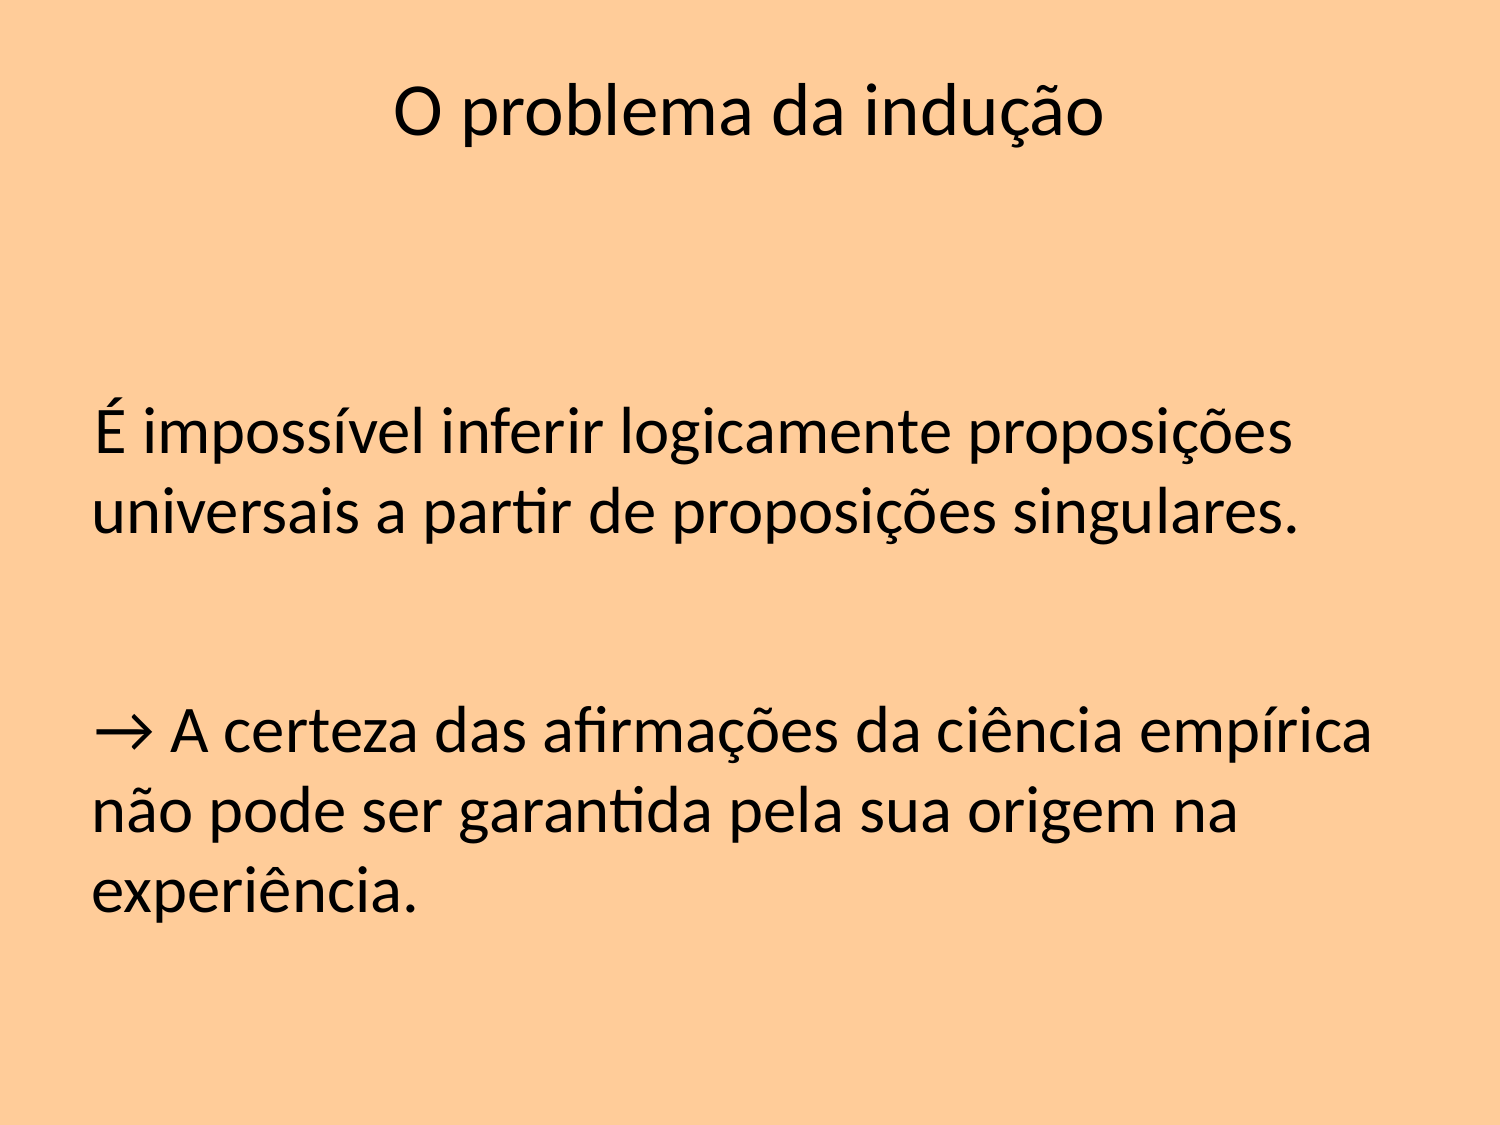

# O problema da indução
É impossível inferir logicamente proposições universais a partir de proposições singulares.
→ A certeza das afirmações da ciência empírica não pode ser garantida pela sua origem na experiência.